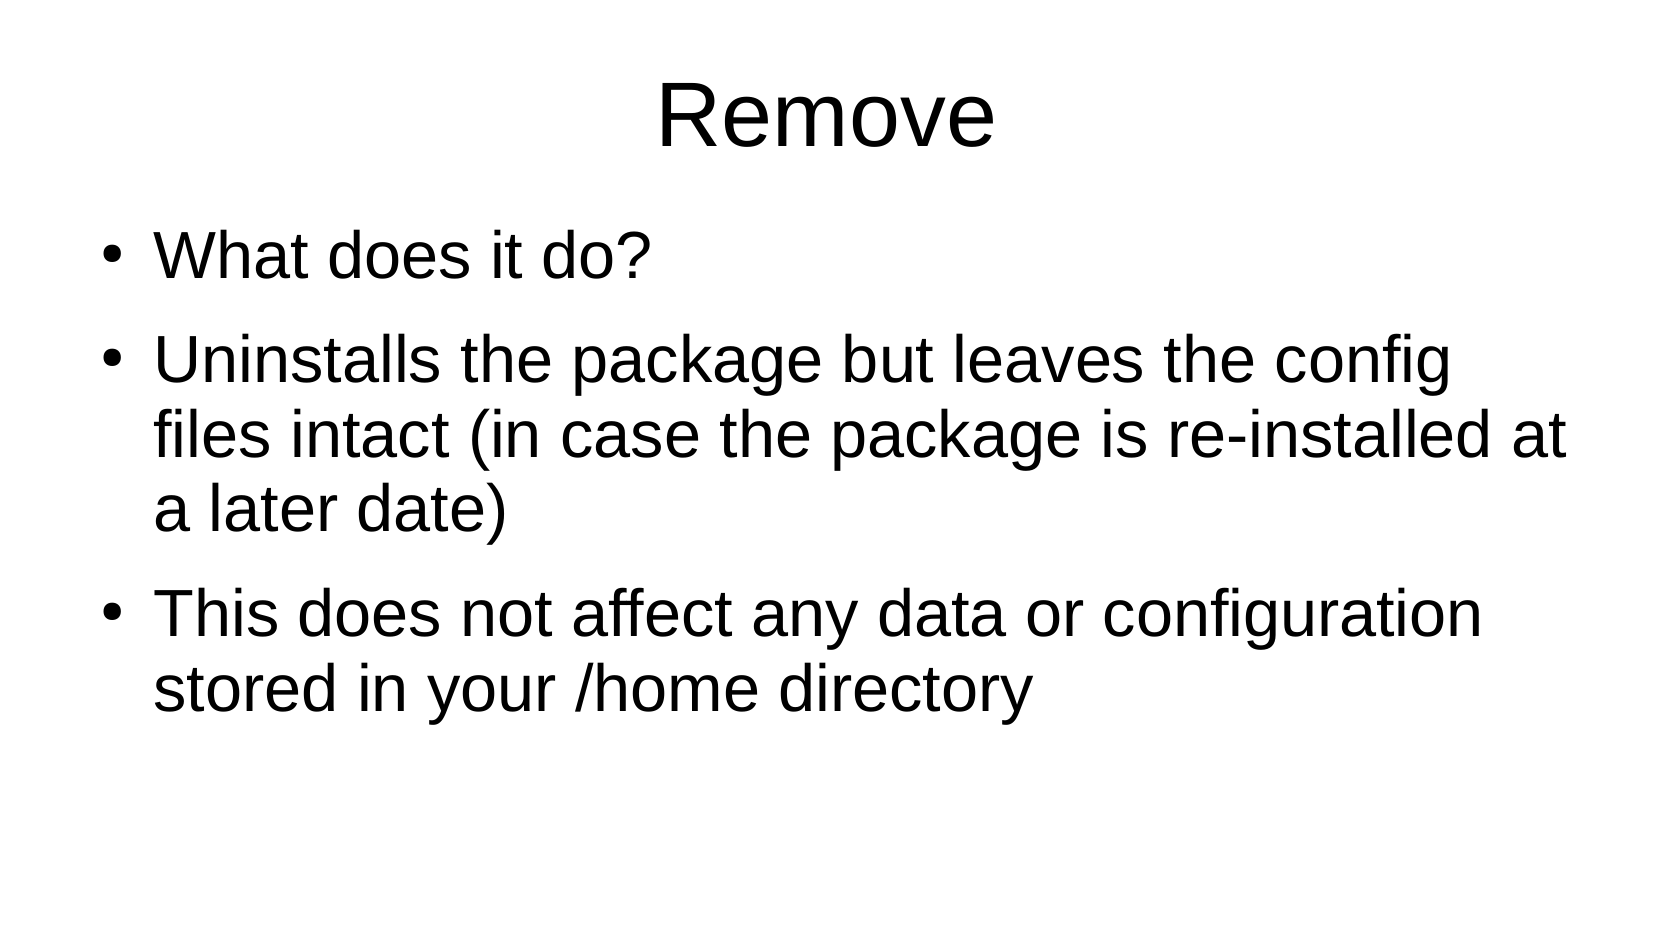

# Remove
What does it do?
Uninstalls the package but leaves the config files intact (in case the package is re-installed at a later date)
This does not affect any data or configuration stored in your /home directory